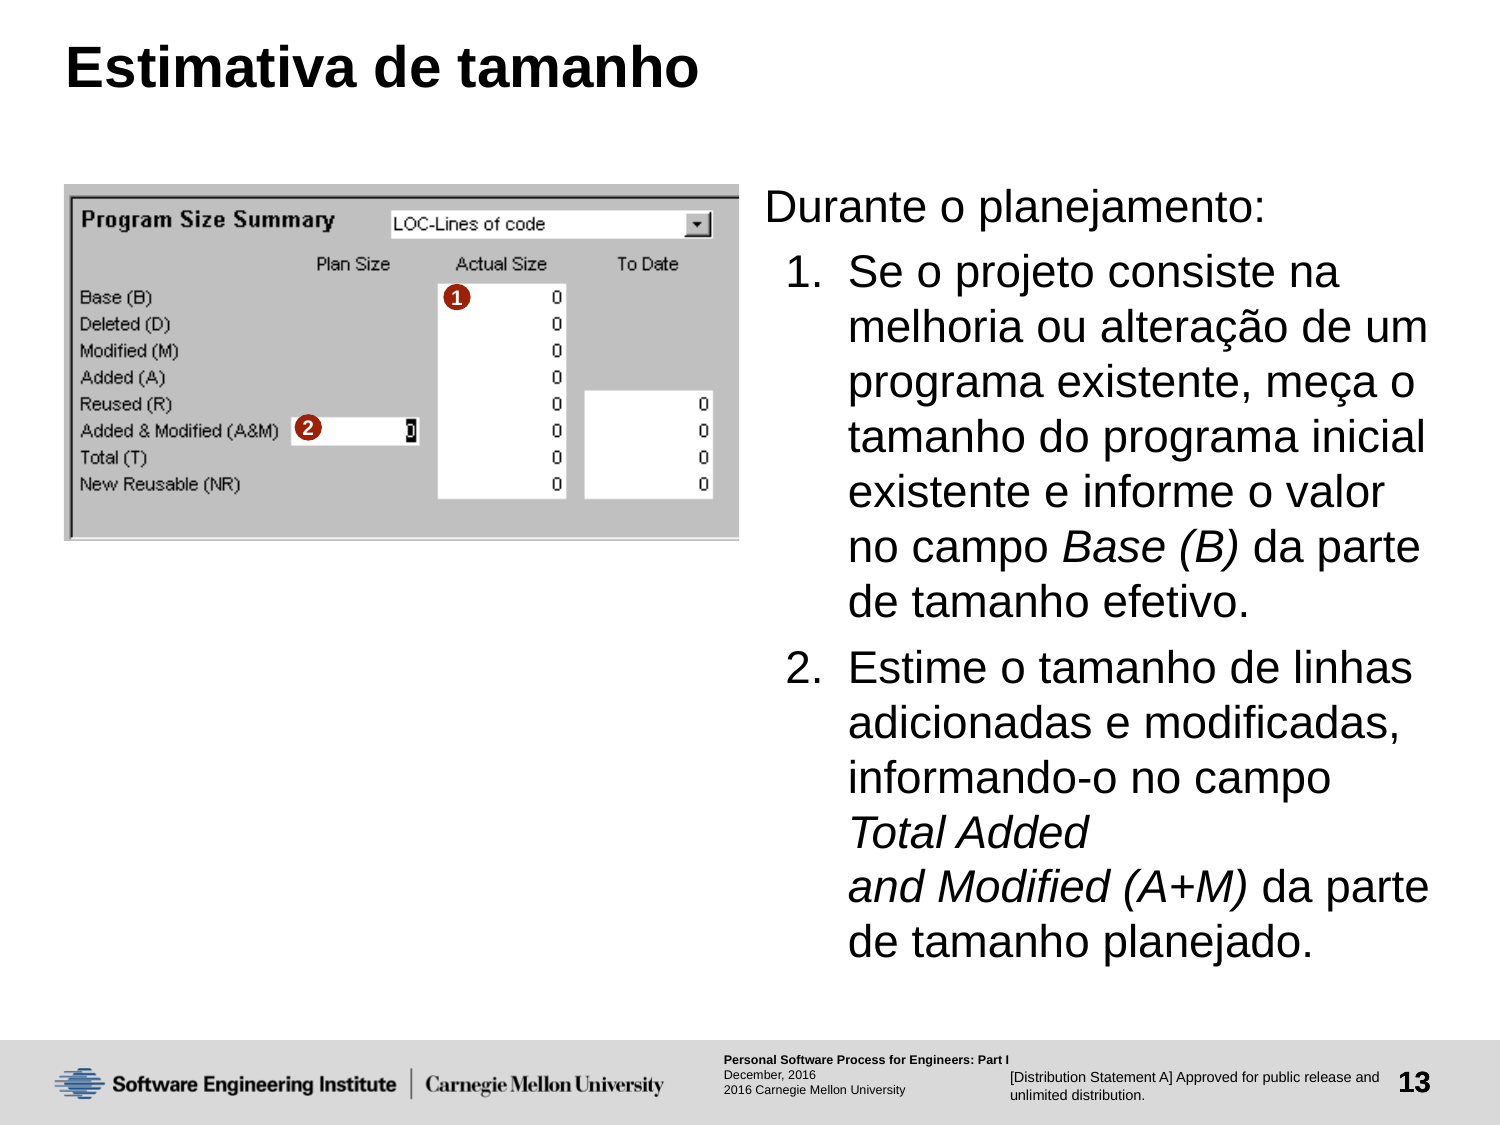

# Estimativa de tamanho
Durante o planejamento:
Se o projeto consiste na melhoria ou alteração de um programa existente, meça o tamanho do programa inicial existente e informe o valor no campo Base (B) da parte de tamanho efetivo.
Estime o tamanho de linhas adicionadas e modificadas, informando-o no campo Total Added
and Modified (A+M) da parte de tamanho planejado.